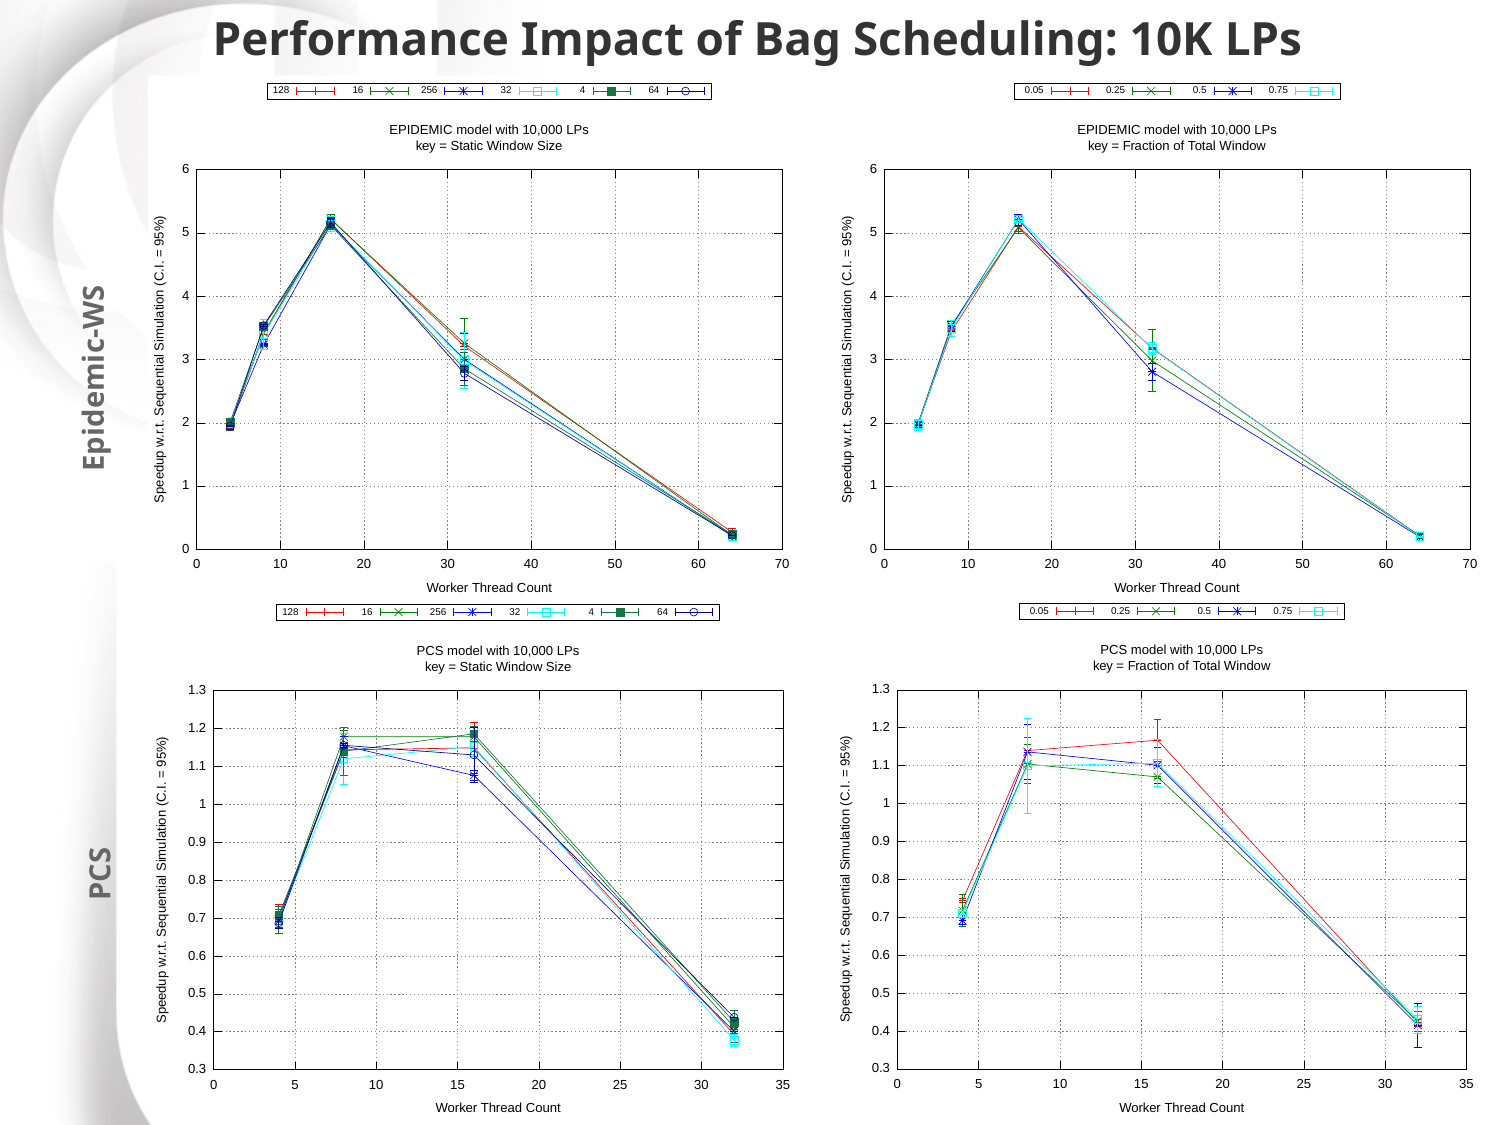

# Performance Impact of Bag Scheduling: 10K LPs
Epidemic-WS
PCS